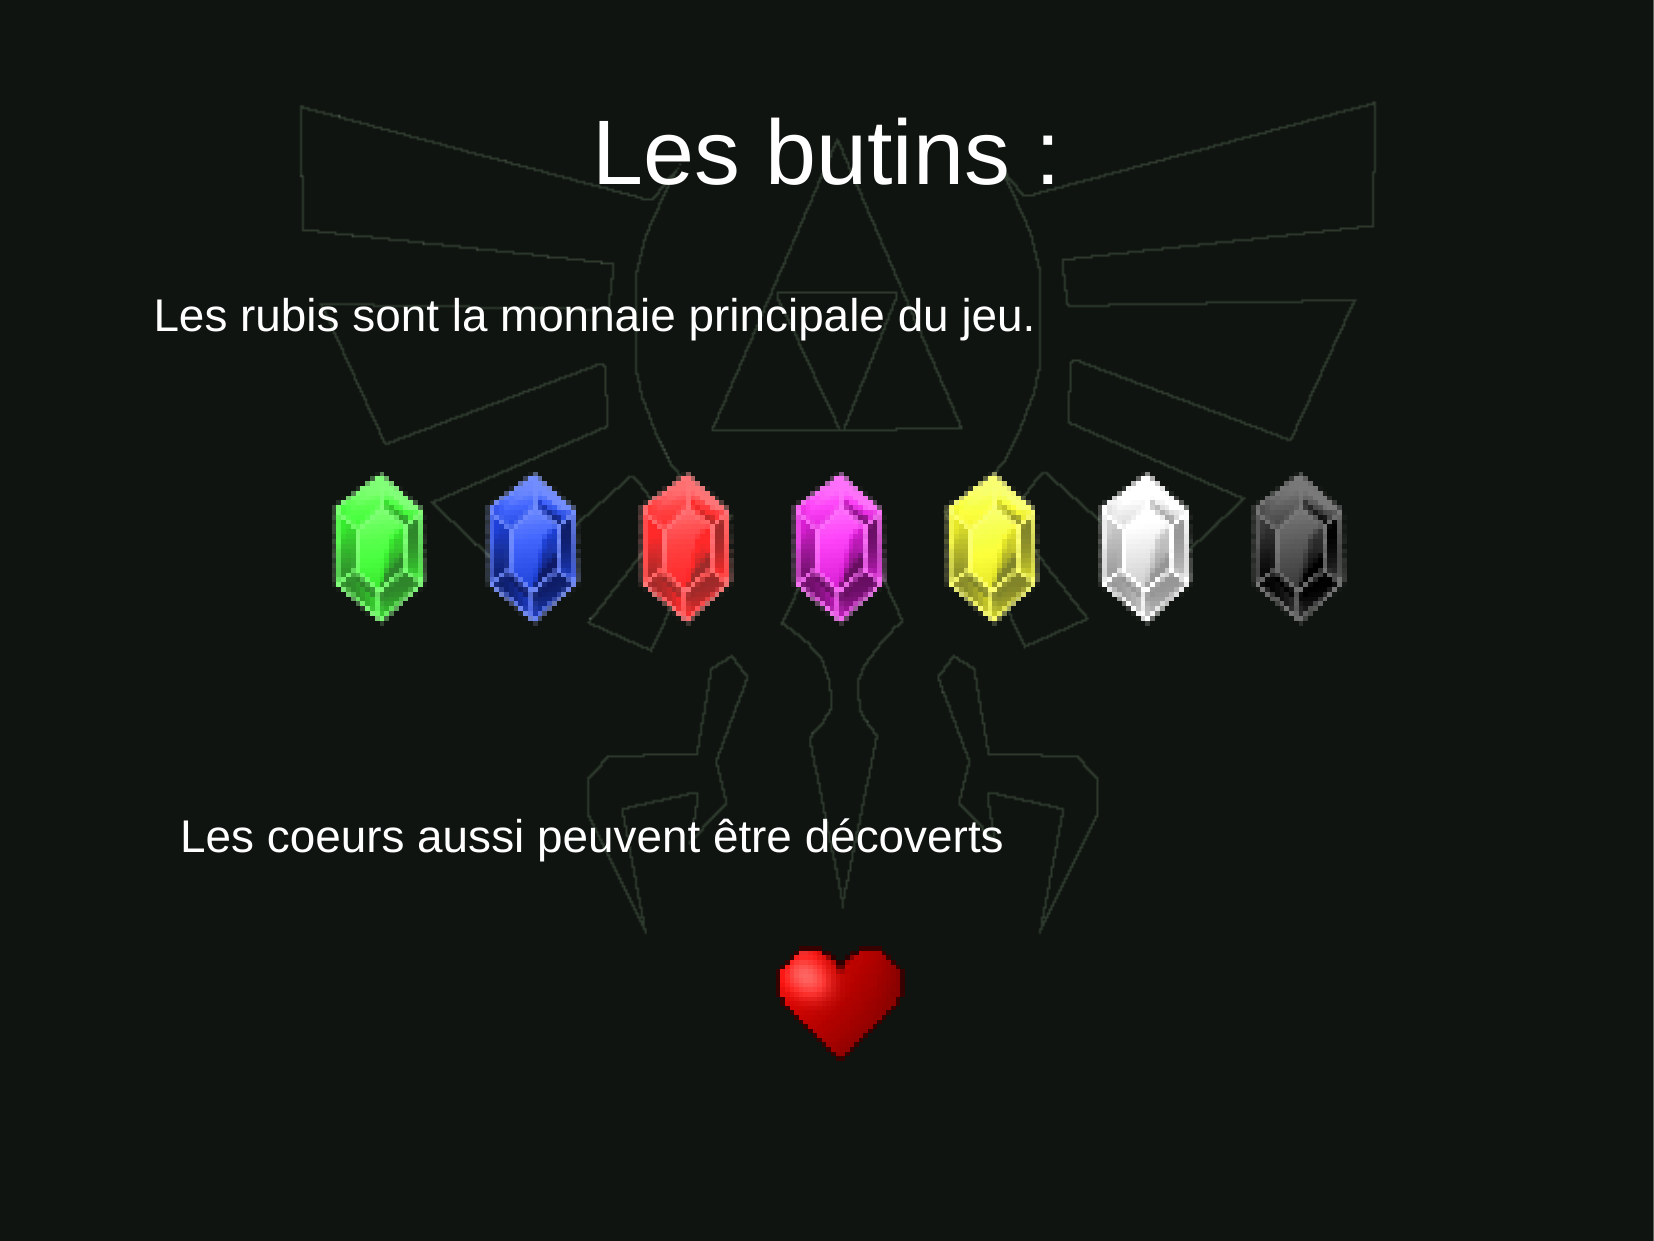

# Les butins :
Les rubis sont la monnaie principale du jeu.
Les coeurs aussi peuvent être décoverts